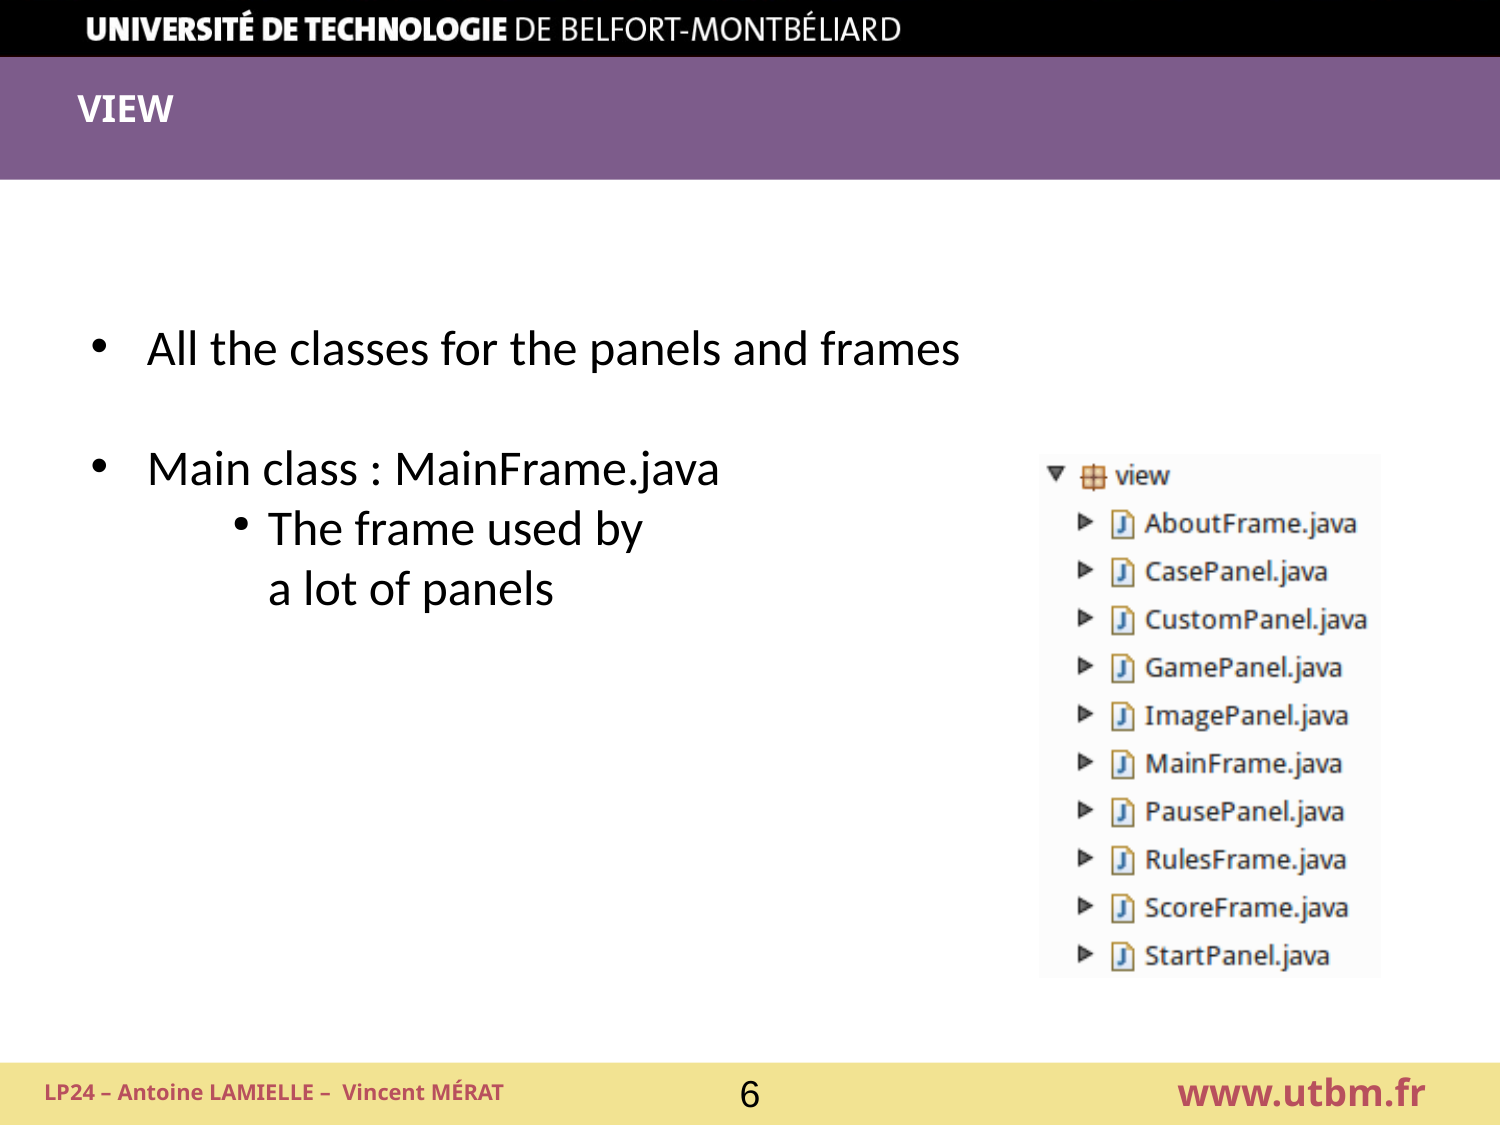

VIEW
All the classes for the panels and frames
Main class : MainFrame.java
The frame used by
a lot of panels
www.utbm.fr
LP24 – Antoine LAMIELLE – Vincent MÉRAT